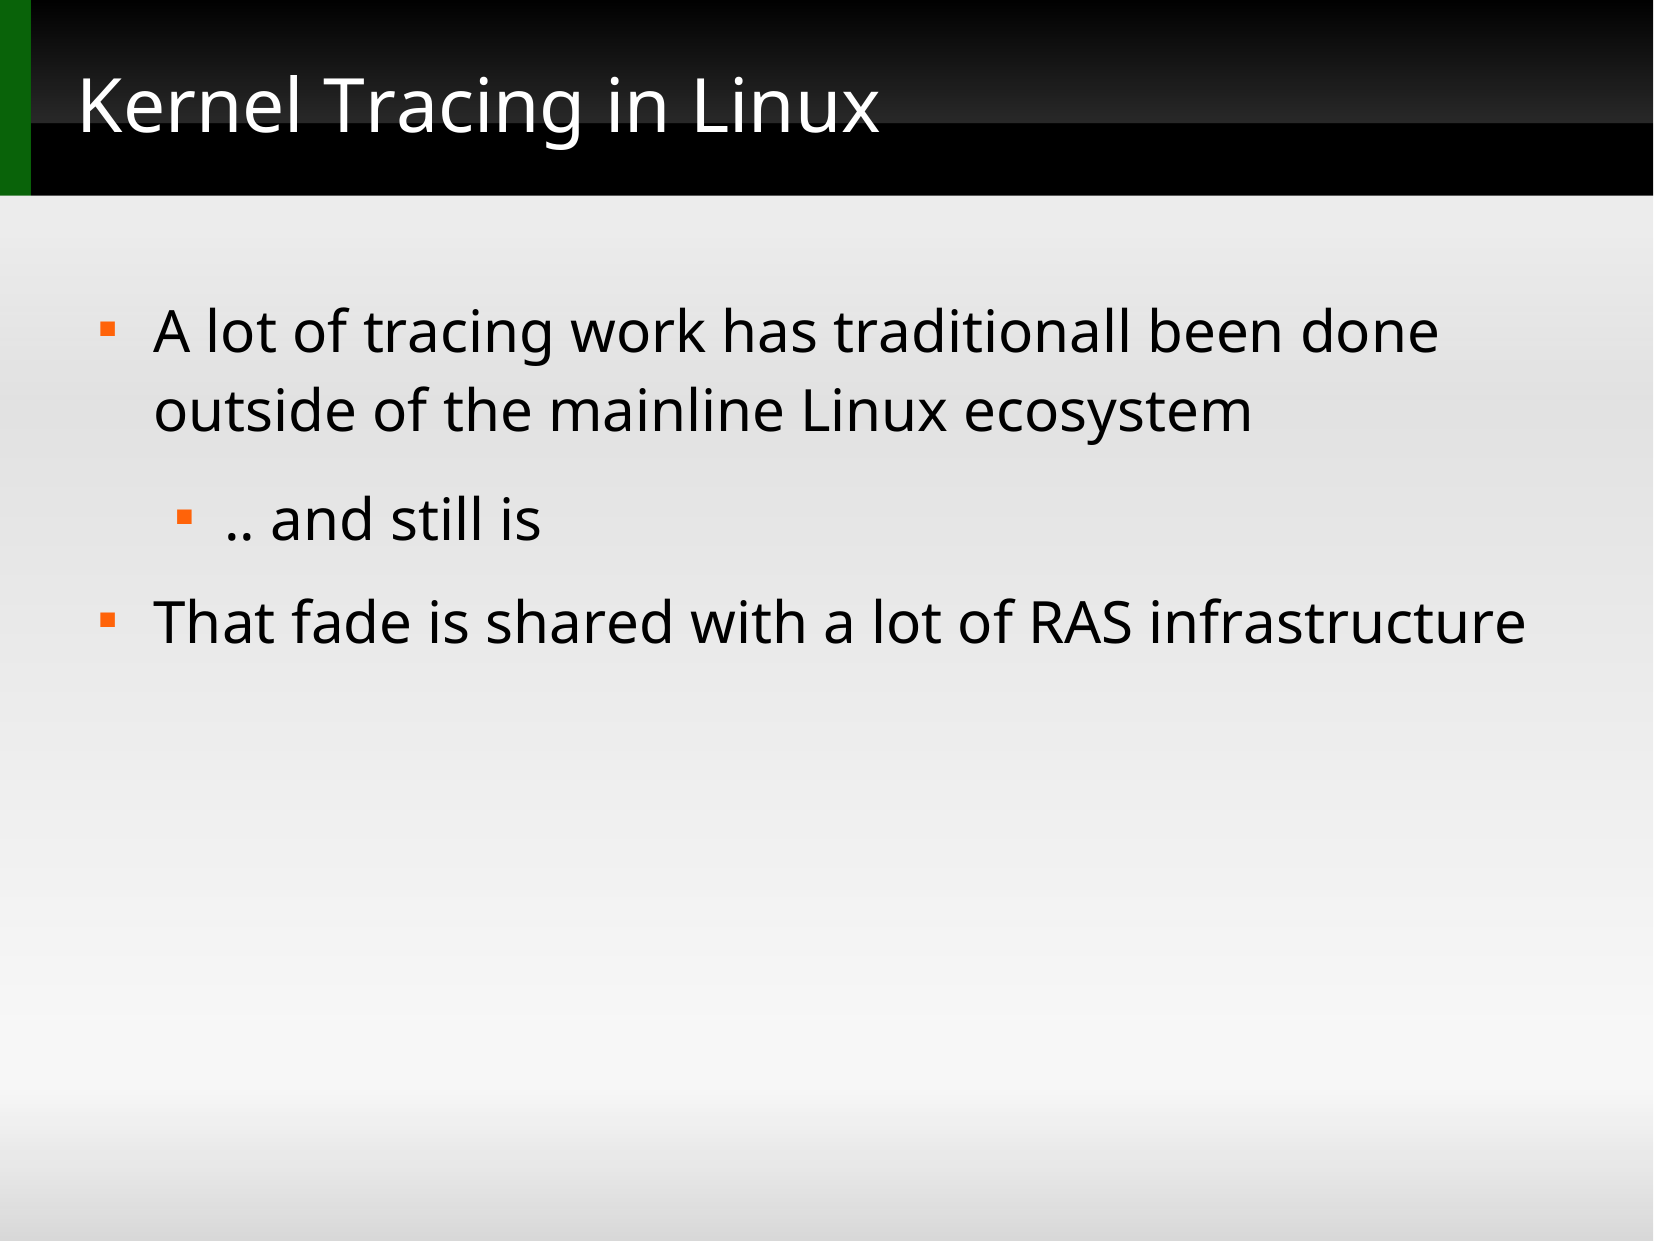

# Kernel Tracing in Linux
A lot of tracing work has traditionall been done outside of the mainline Linux ecosystem
.. and still is
That fade is shared with a lot of RAS infrastructure